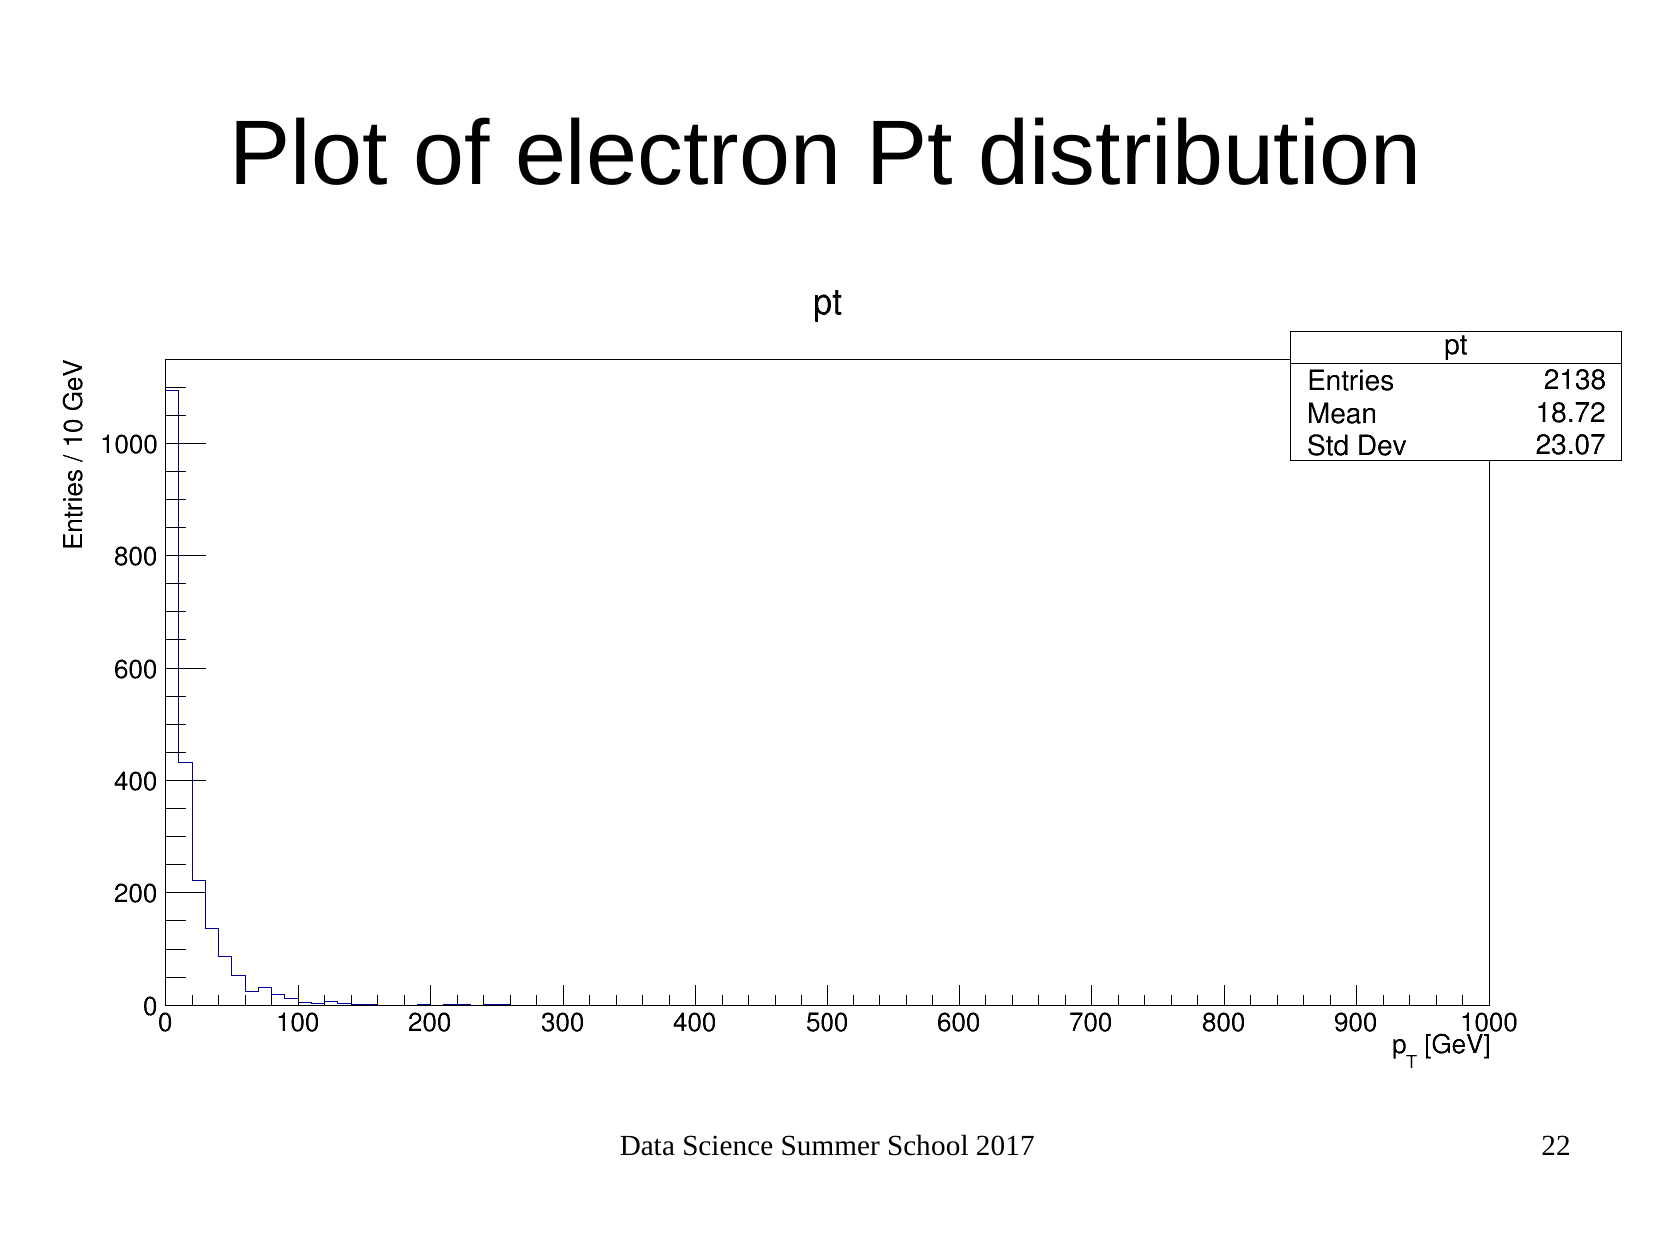

# Plot of electron Pt distribution
Data Science Summer School 2017
22